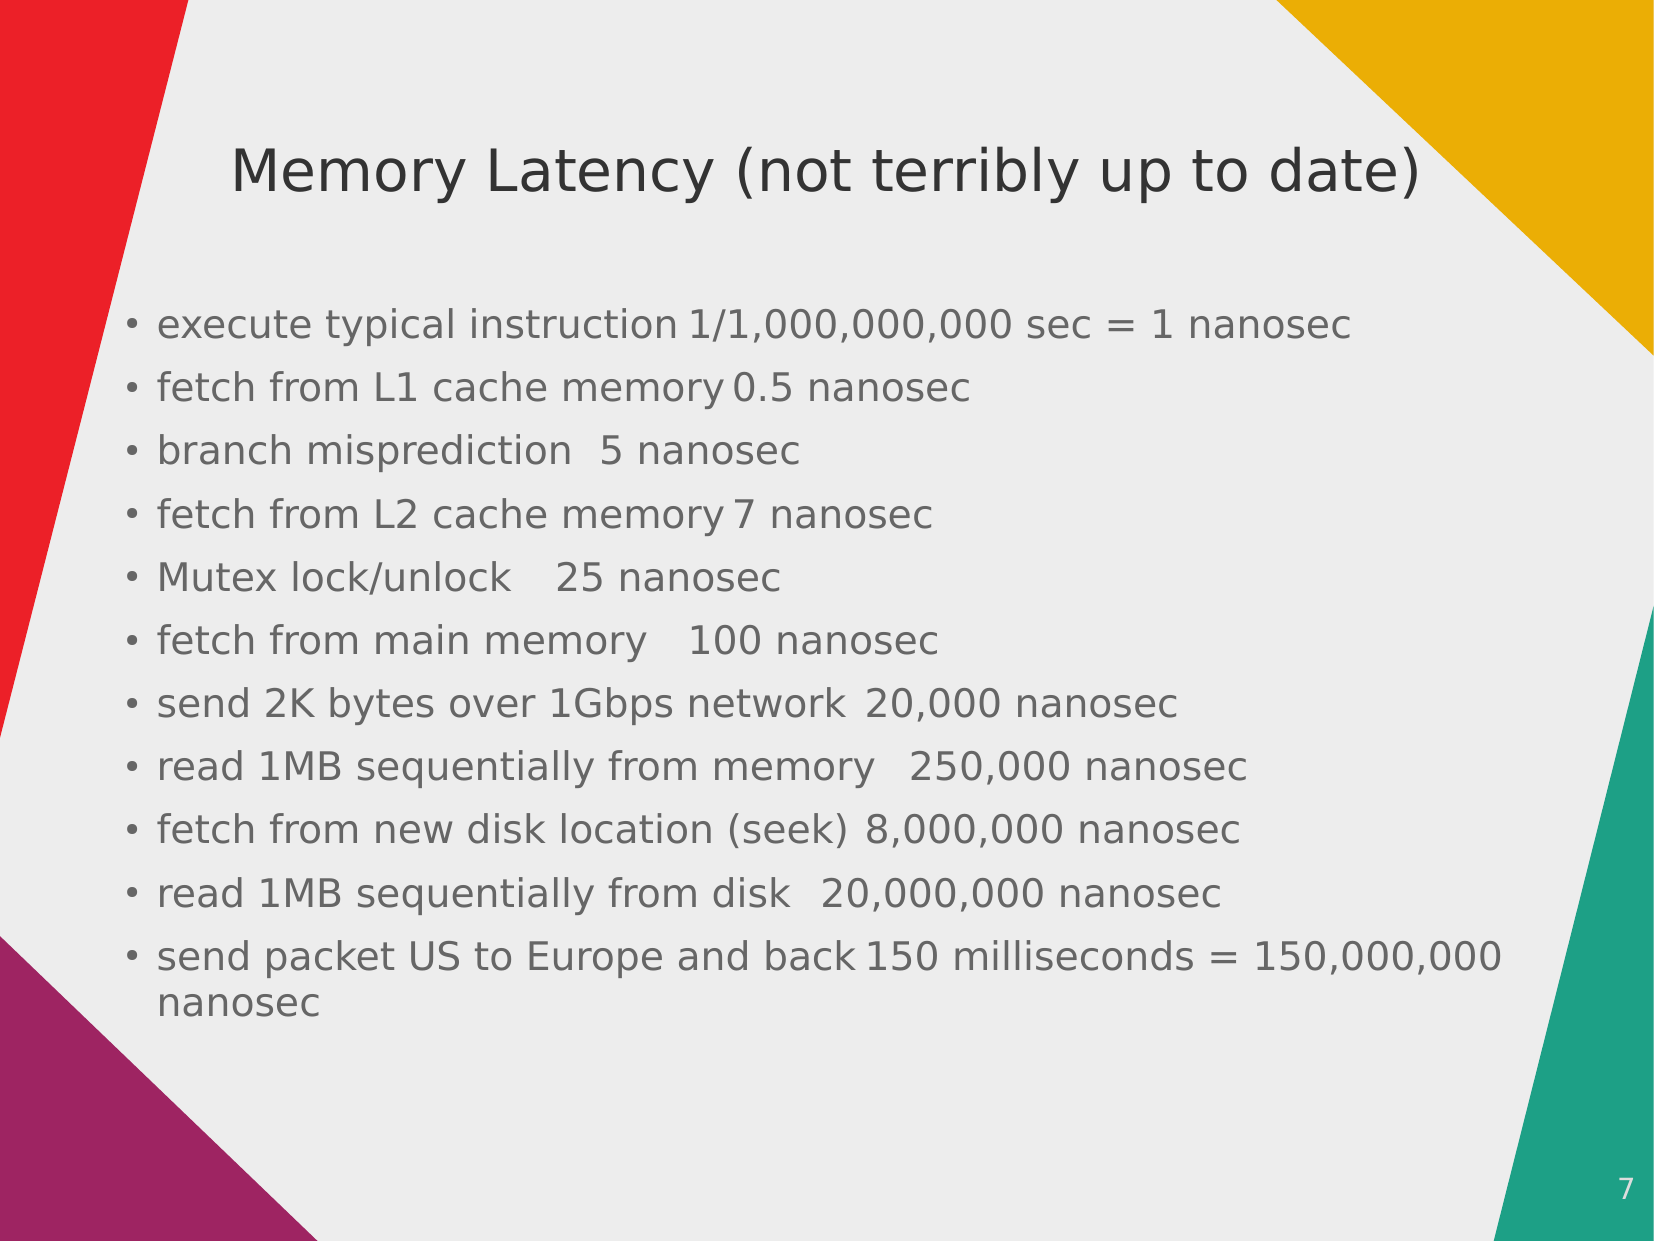

# Memory Latency (not terribly up to date)
execute typical instruction	1/1,000,000,000 sec = 1 nanosec
fetch from L1 cache memory	0.5 nanosec
branch misprediction	5 nanosec
fetch from L2 cache memory	7 nanosec
Mutex lock/unlock	25 nanosec
fetch from main memory	100 nanosec
send 2K bytes over 1Gbps network	20,000 nanosec
read 1MB sequentially from memory	250,000 nanosec
fetch from new disk location (seek)	8,000,000 nanosec
read 1MB sequentially from disk	20,000,000 nanosec
send packet US to Europe and back	150 milliseconds = 150,000,000 nanosec
7